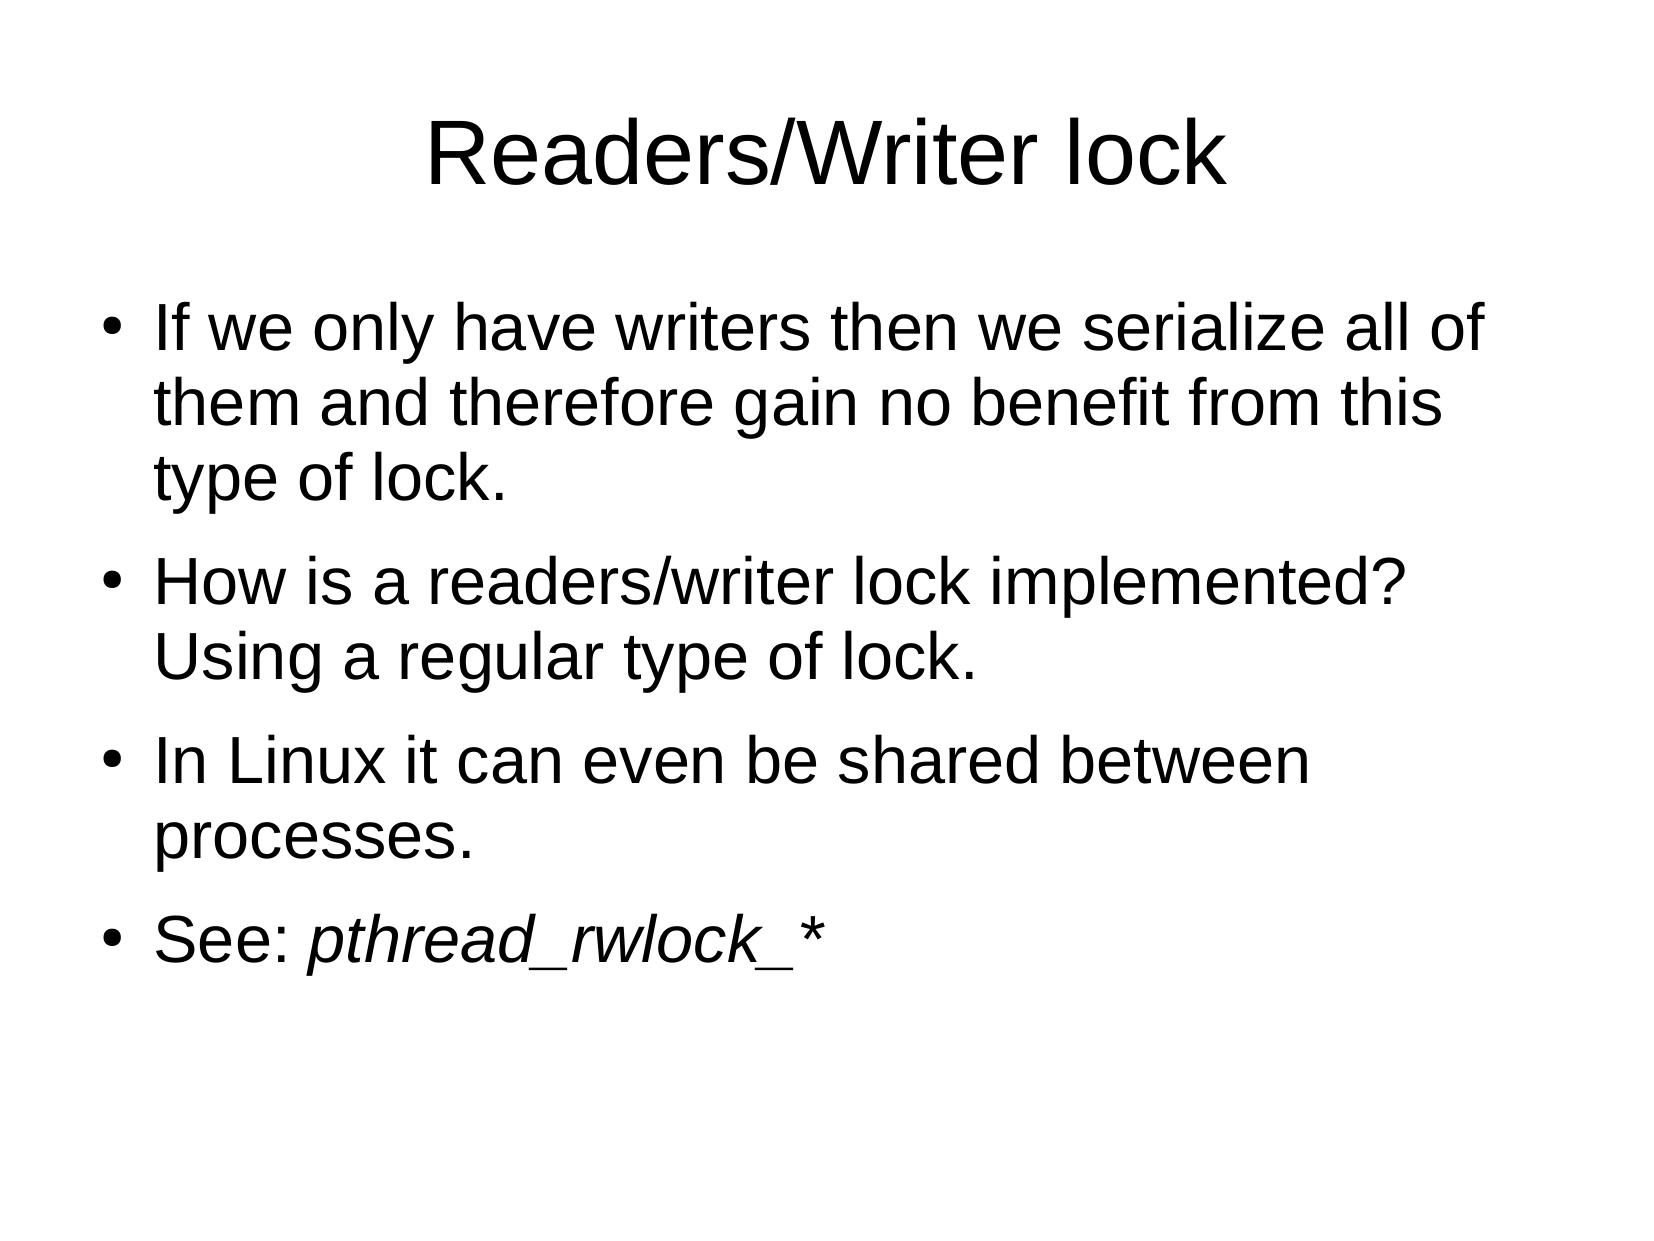

# Readers/Writer lock
If we only have writers then we serialize all of them and therefore gain no benefit from this type of lock.
How is a readers/writer lock implemented? Using a regular type of lock.
In Linux it can even be shared between processes.
See: pthread_rwlock_*